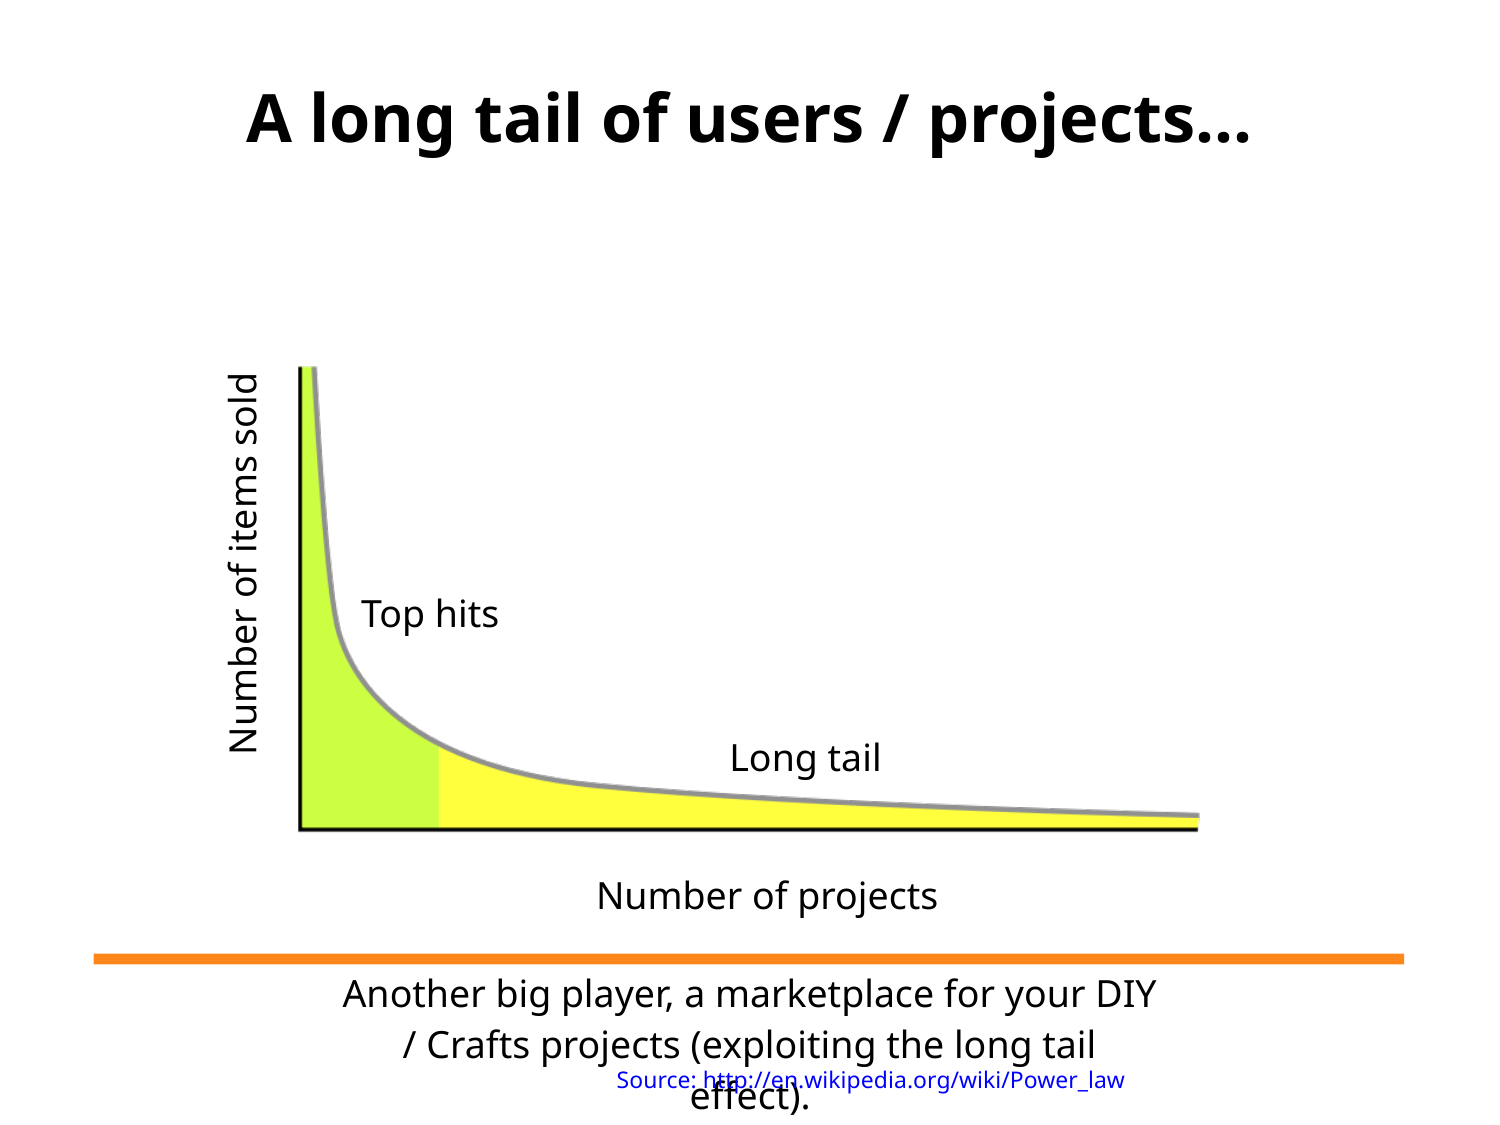

# A long tail of users / projects...
Number of items sold
Top hits
Long tail
Number of projects
Another big player, a marketplace for your DIY / Crafts projects (exploiting the long tail effect).
Source: http://en.wikipedia.org/wiki/Power_law